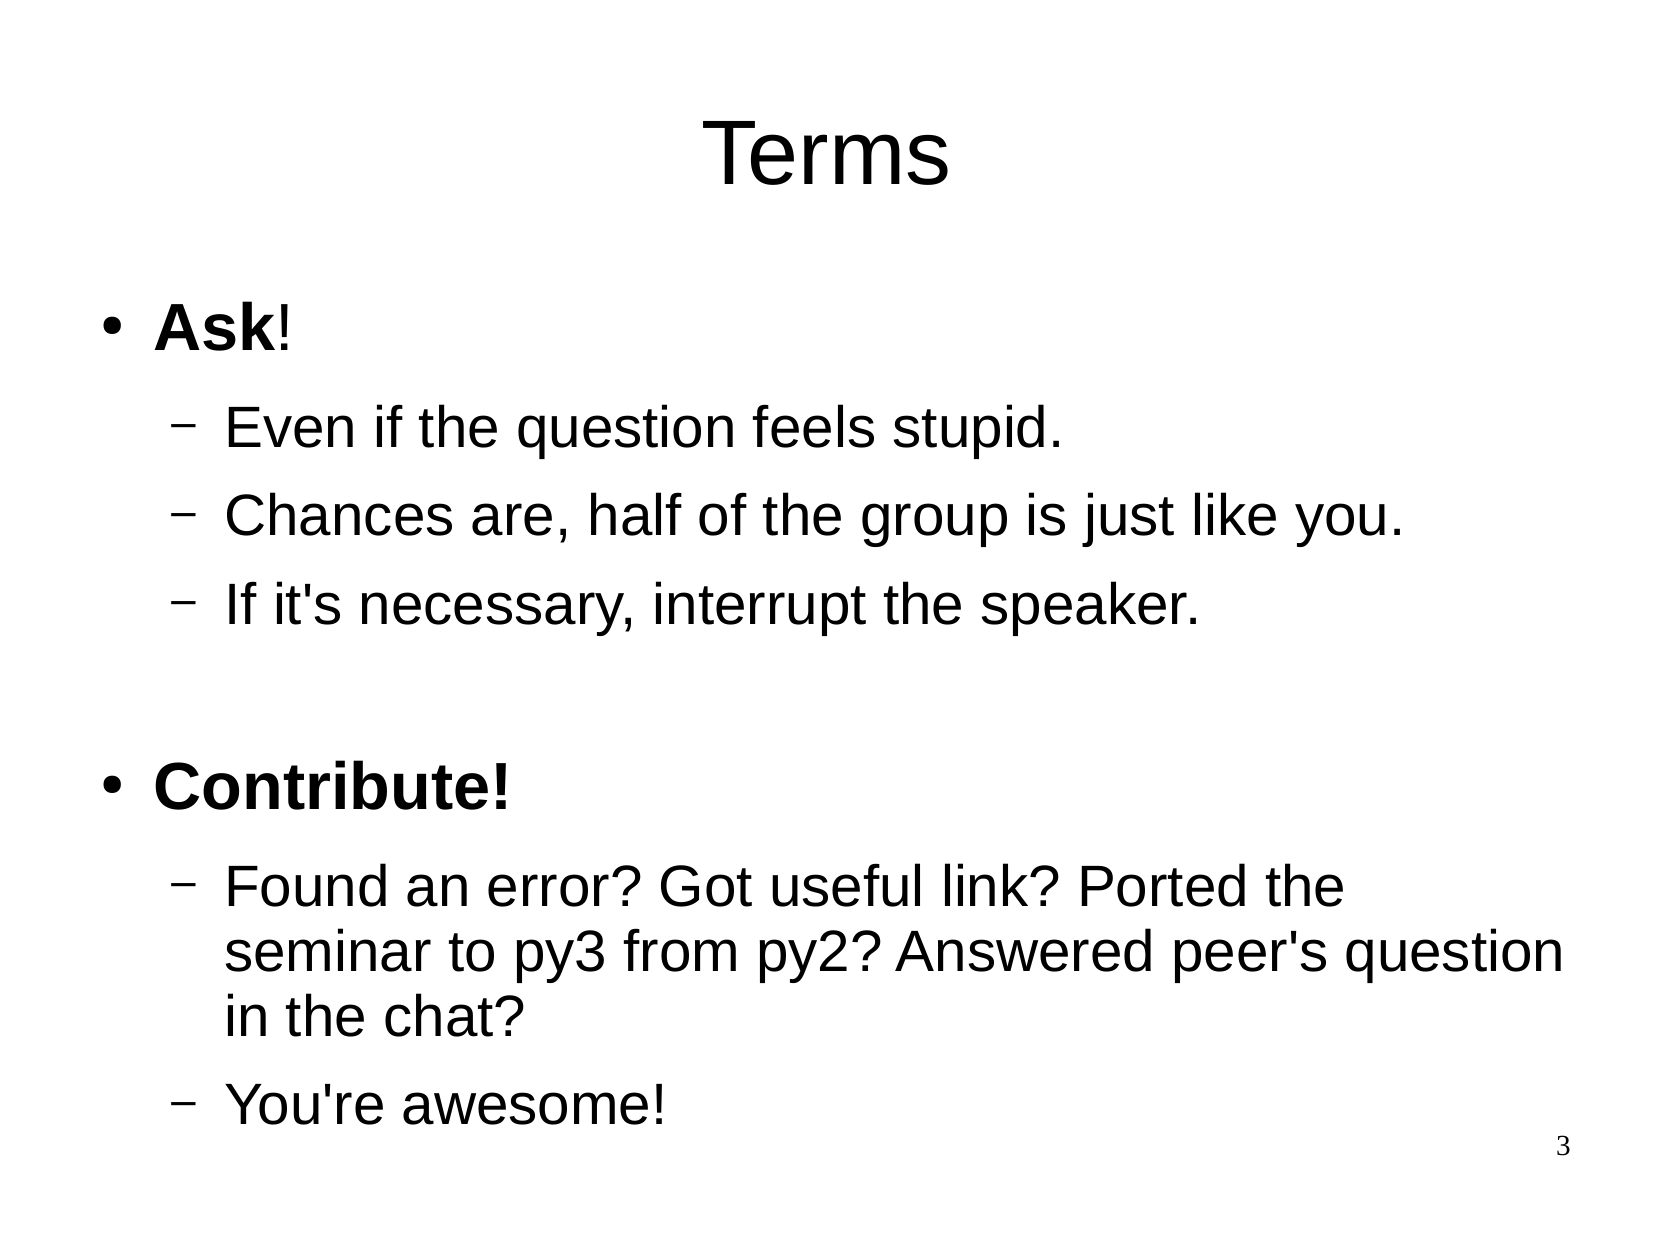

# Terms
Ask!
Even if the question feels stupid.
Chances are, half of the group is just like you.
If it's necessary, interrupt the speaker.
Contribute!
Found an error? Got useful link? Ported the seminar to py3 from py2? Answered peer's question in the chat?
You're awesome!
3